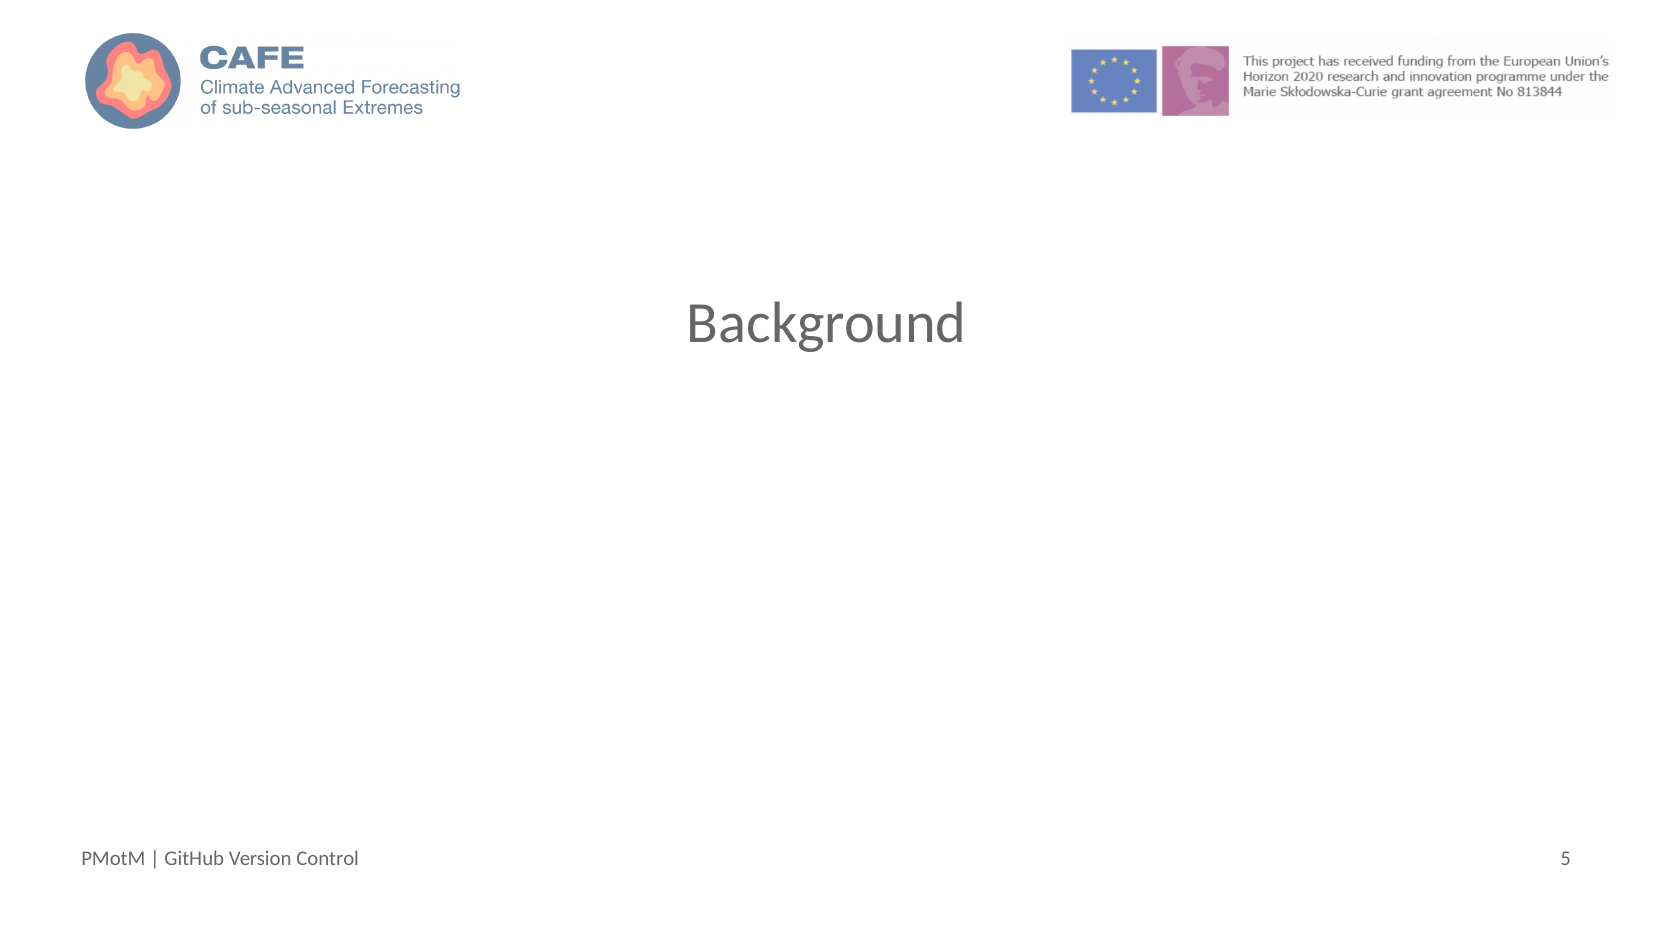

# Background
PMotM | GitHub Version Control
5